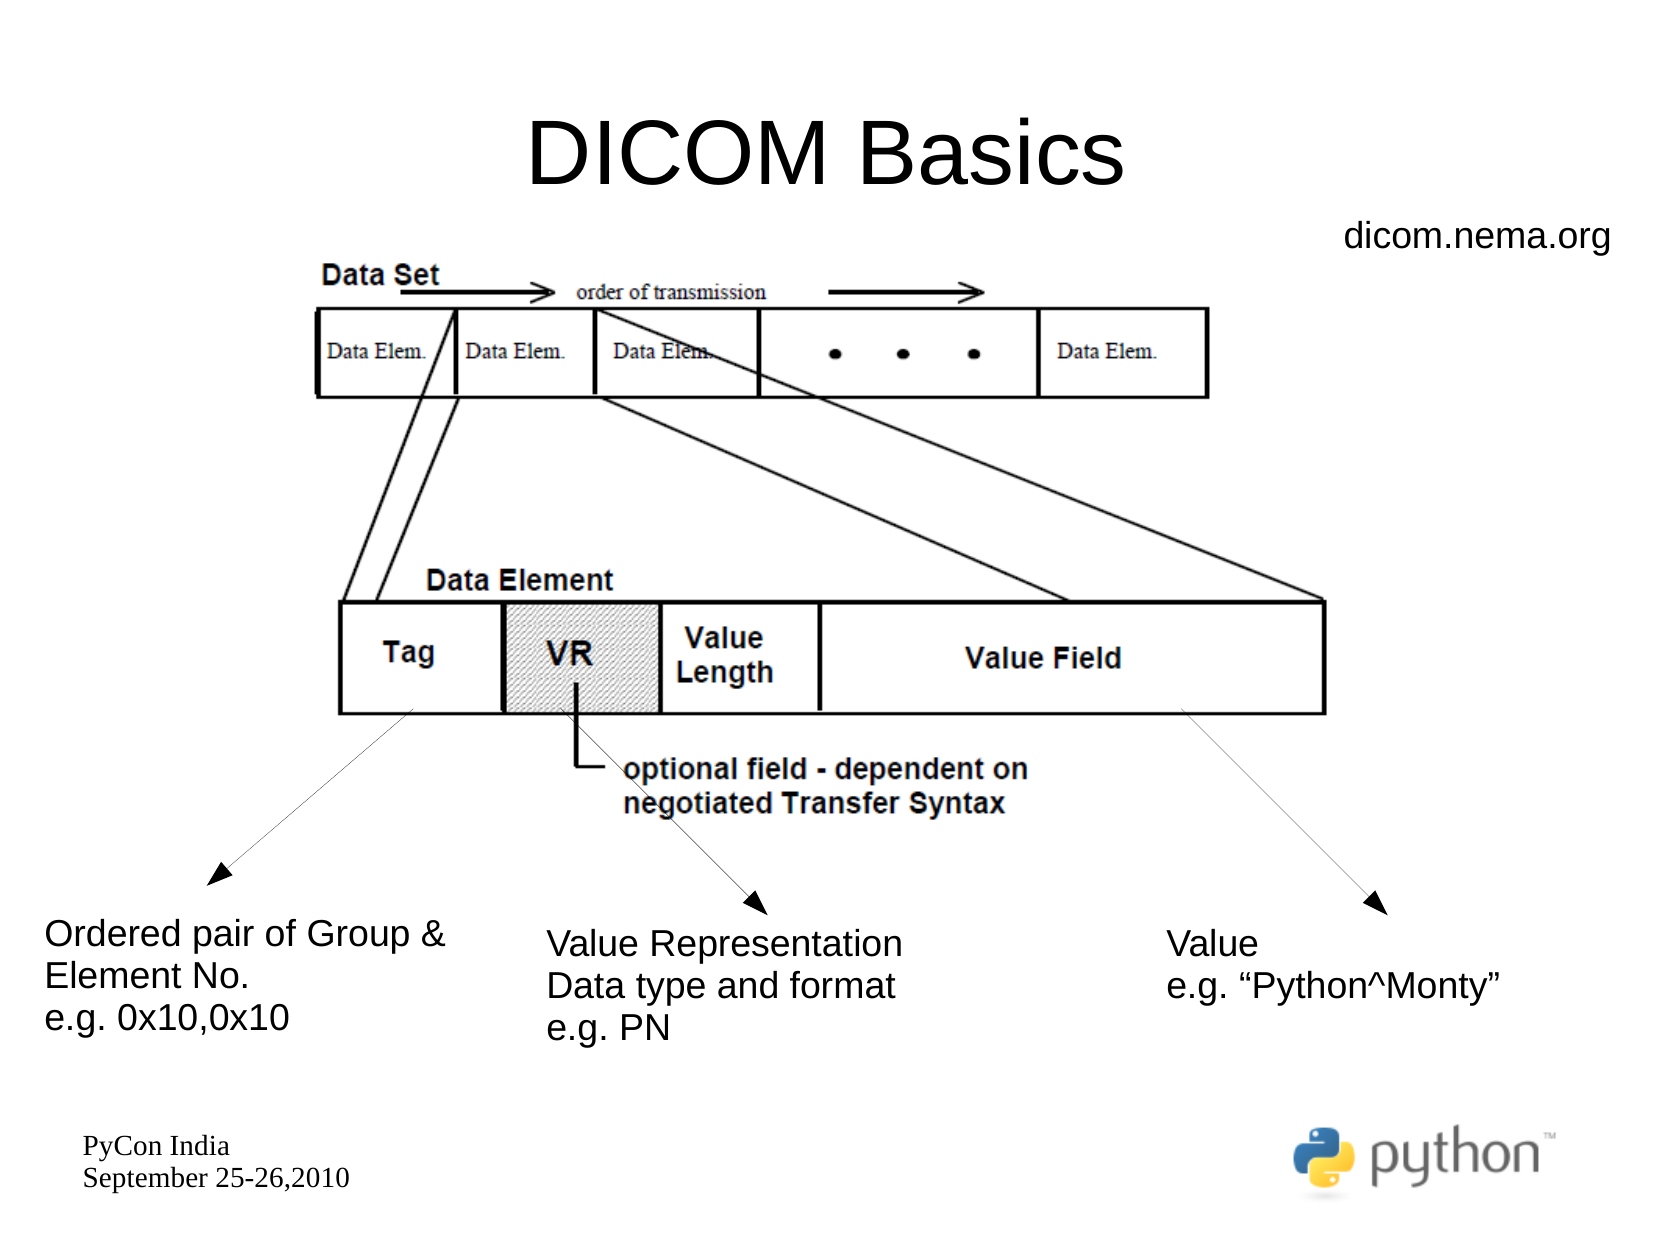

# DICOM Basics
dicom.nema.org
Ordered pair of Group & Element No.
e.g. 0x10,0x10
Value Representation
Data type and format
e.g. PN
Value
e.g. “Python^Monty”